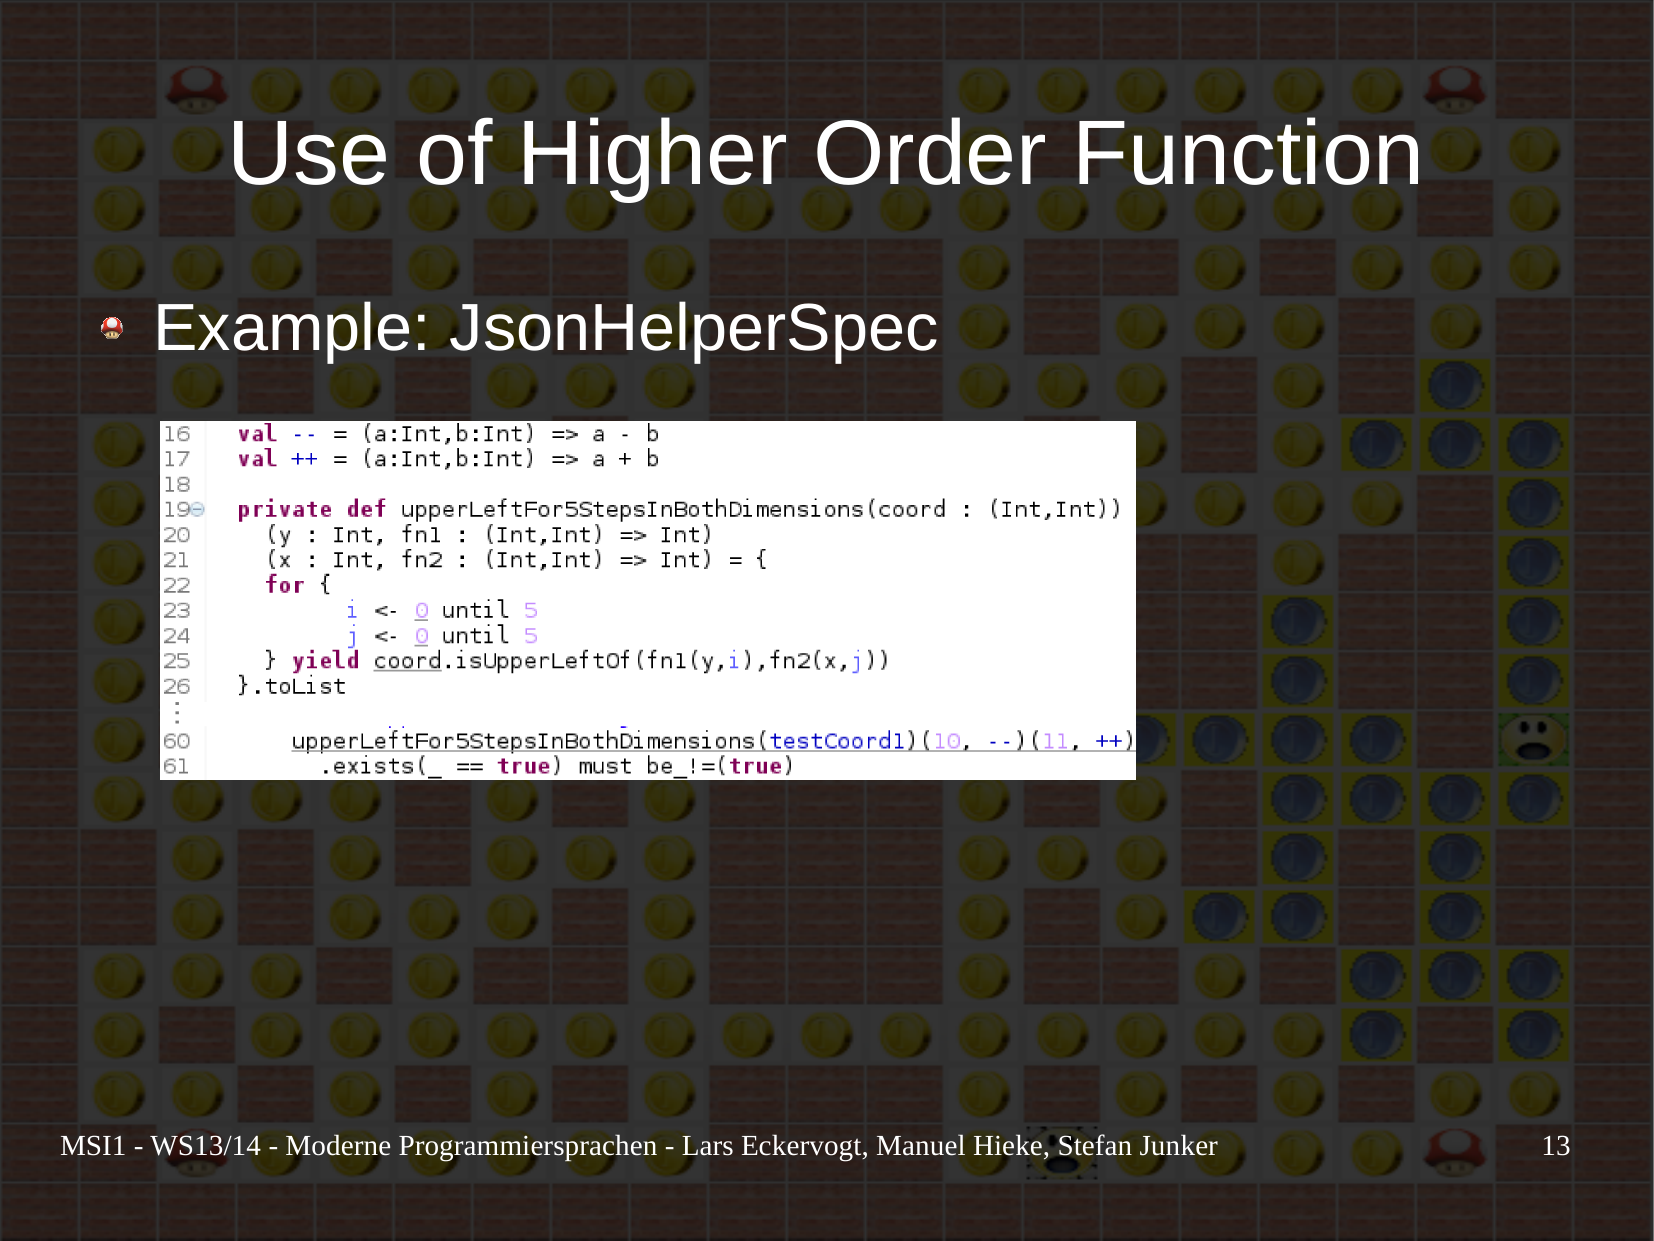

# Use of Higher Order Function
Example: JsonHelperSpec
MSI1 - WS13/14 - Moderne Programmiersprachen - Lars Eckervogt, Manuel Hieke, Stefan Junker
13